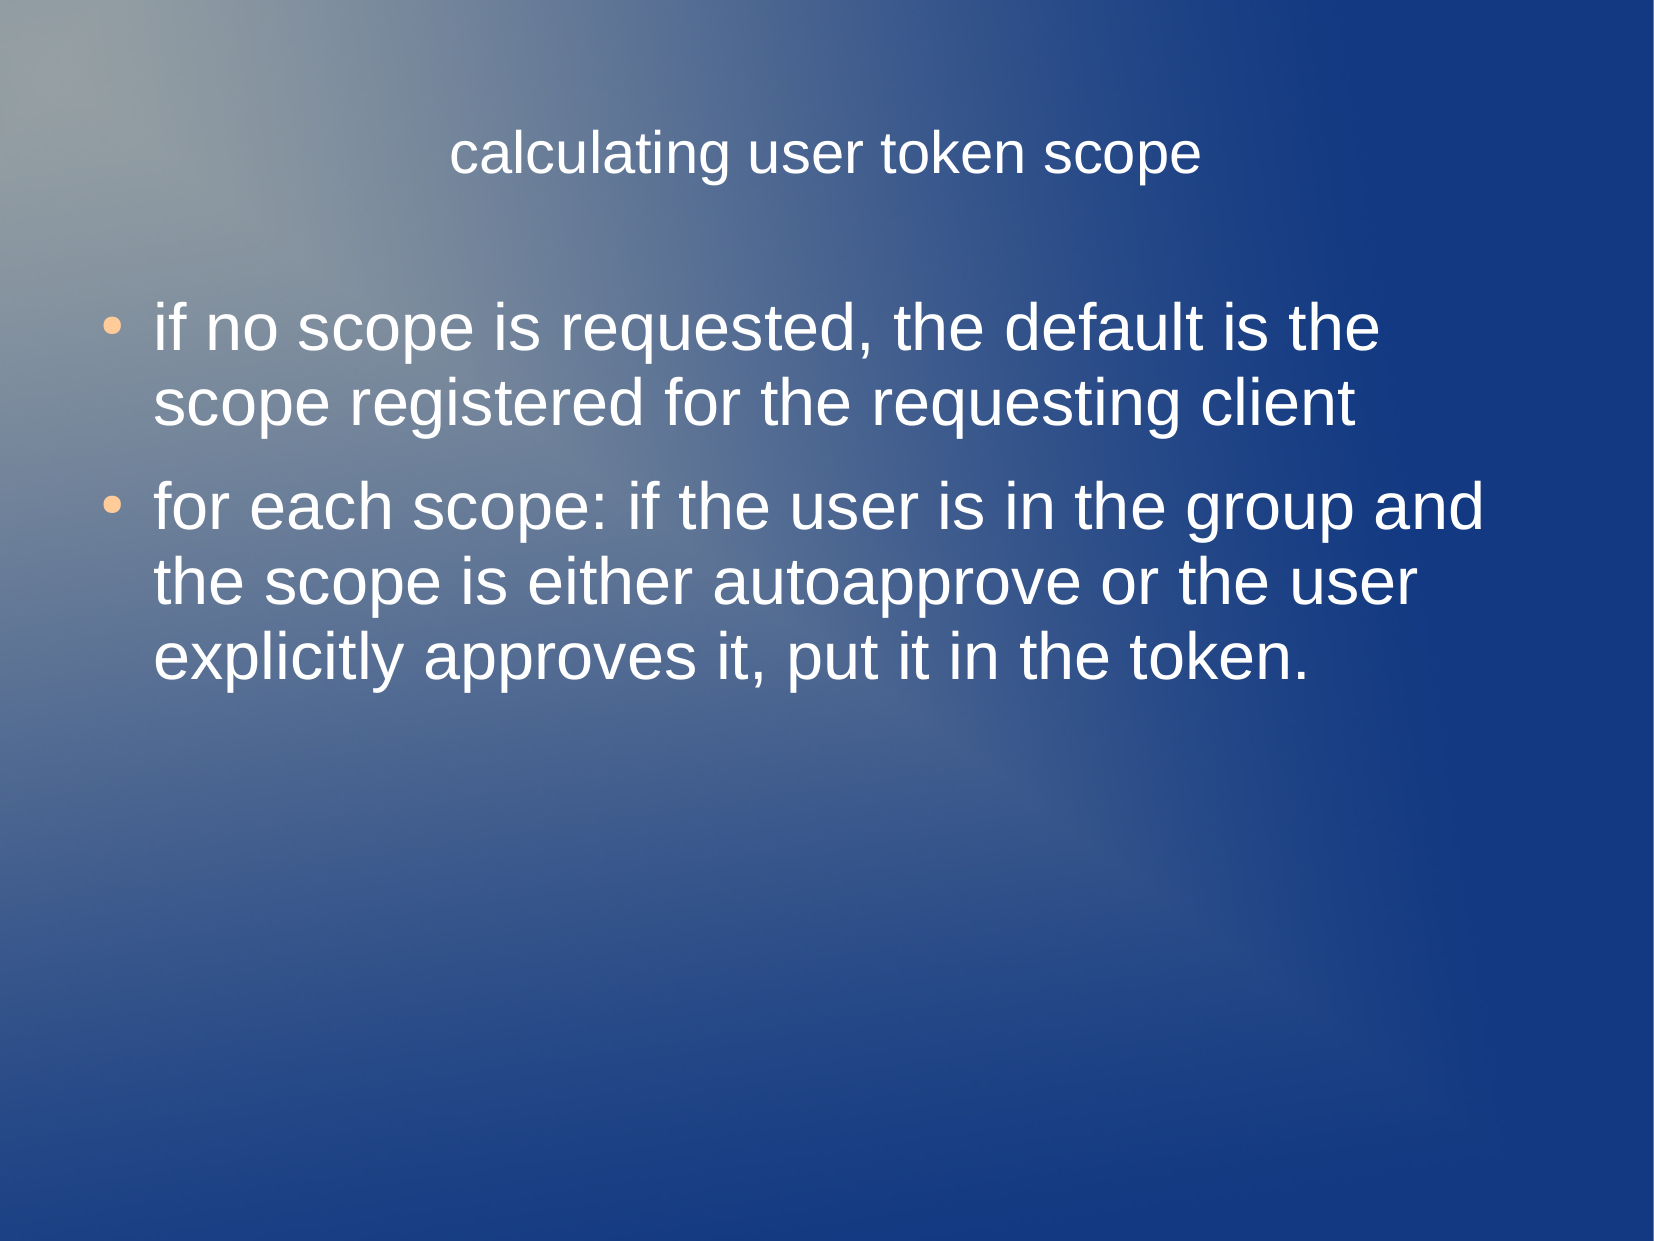

# calculating user token scope
if no scope is requested, the default is the scope registered for the requesting client
for each scope: if the user is in the group and the scope is either autoapprove or the user explicitly approves it, put it in the token.